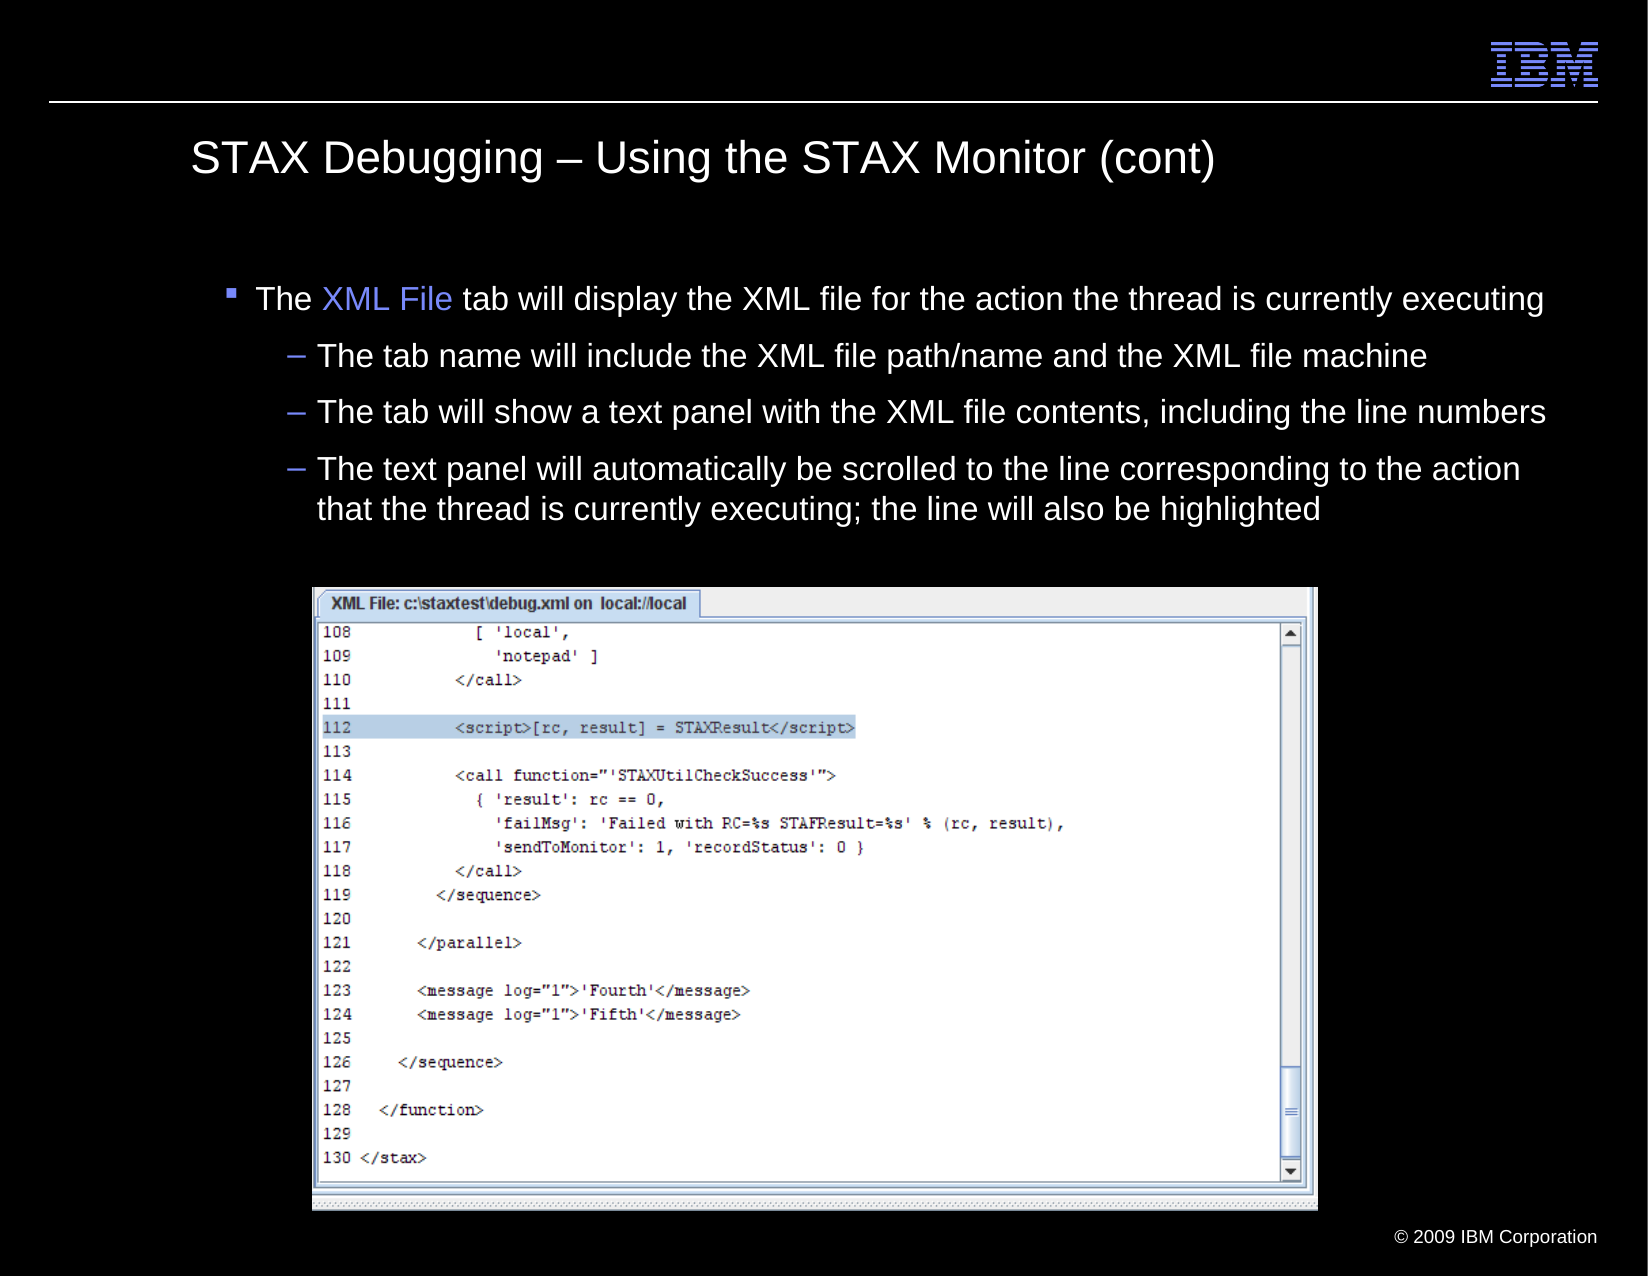

STAX Debugging – Using the STAX Monitor (cont)
# The XML File tab will display the XML file for the action the thread is currently executing
The tab name will include the XML file path/name and the XML file machine
The tab will show a text panel with the XML file contents, including the line numbers
The text panel will automatically be scrolled to the line corresponding to the action that the thread is currently executing; the line will also be highlighted